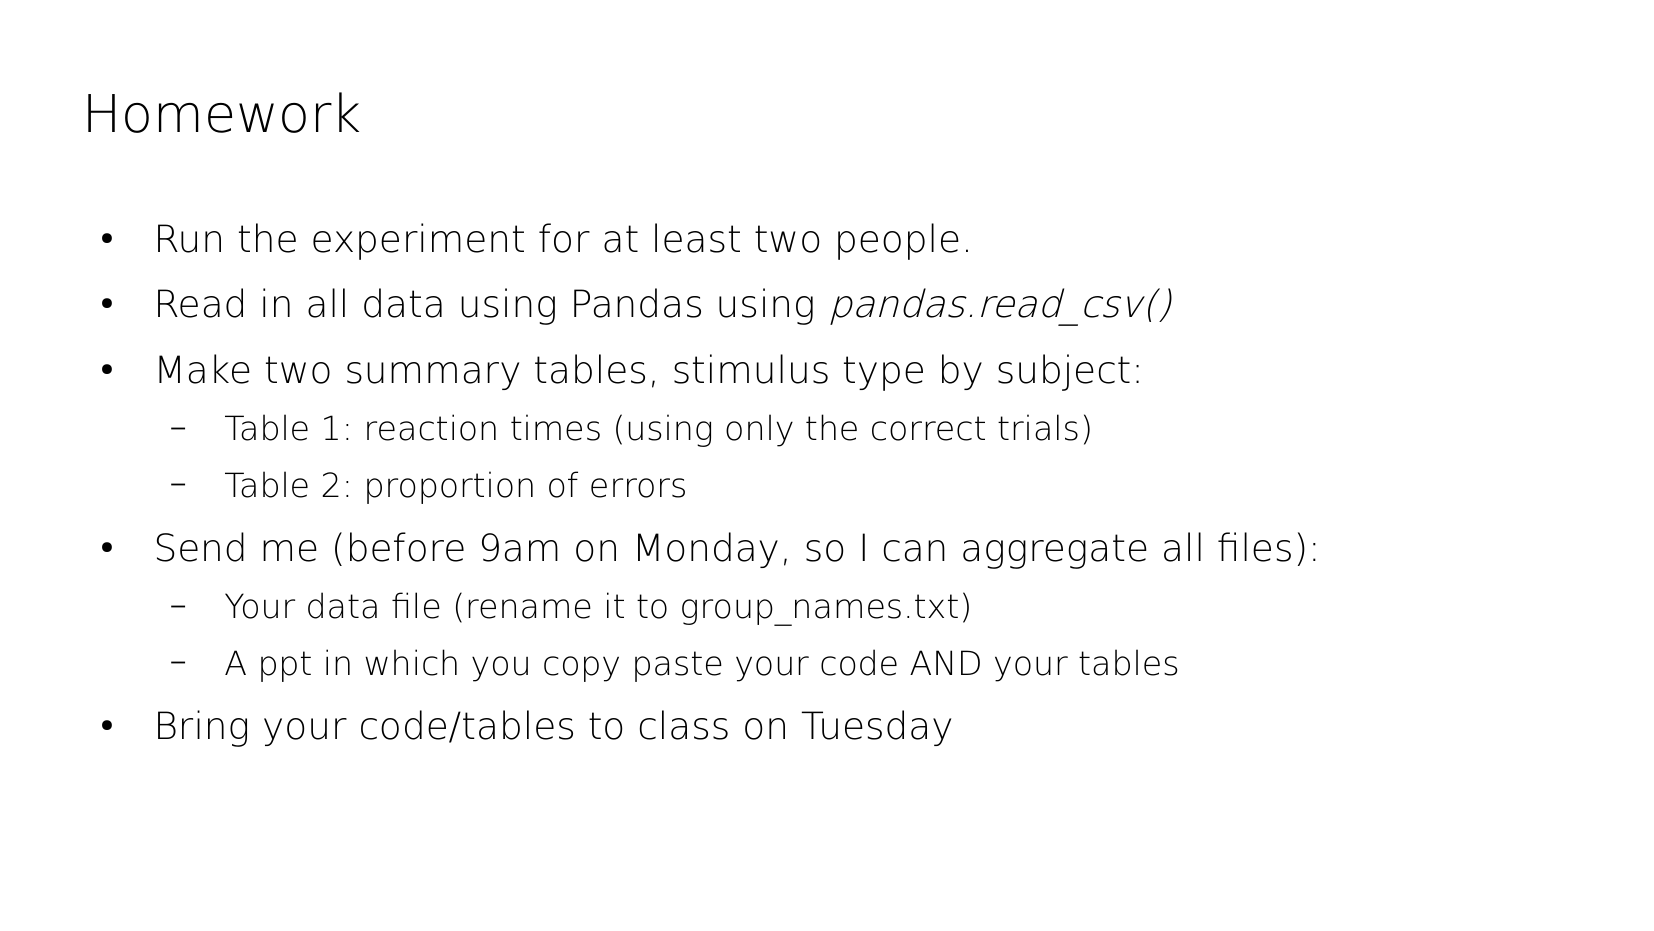

# Homework
Run the experiment for at least two people.
Read in all data using Pandas using pandas.read_csv()
Make two summary tables, stimulus type by subject:
Table 1: reaction times (using only the correct trials)
Table 2: proportion of errors
Send me (before 9am on Monday, so I can aggregate all files):
Your data file (rename it to group_names.txt)
A ppt in which you copy paste your code AND your tables
Bring your code/tables to class on Tuesday